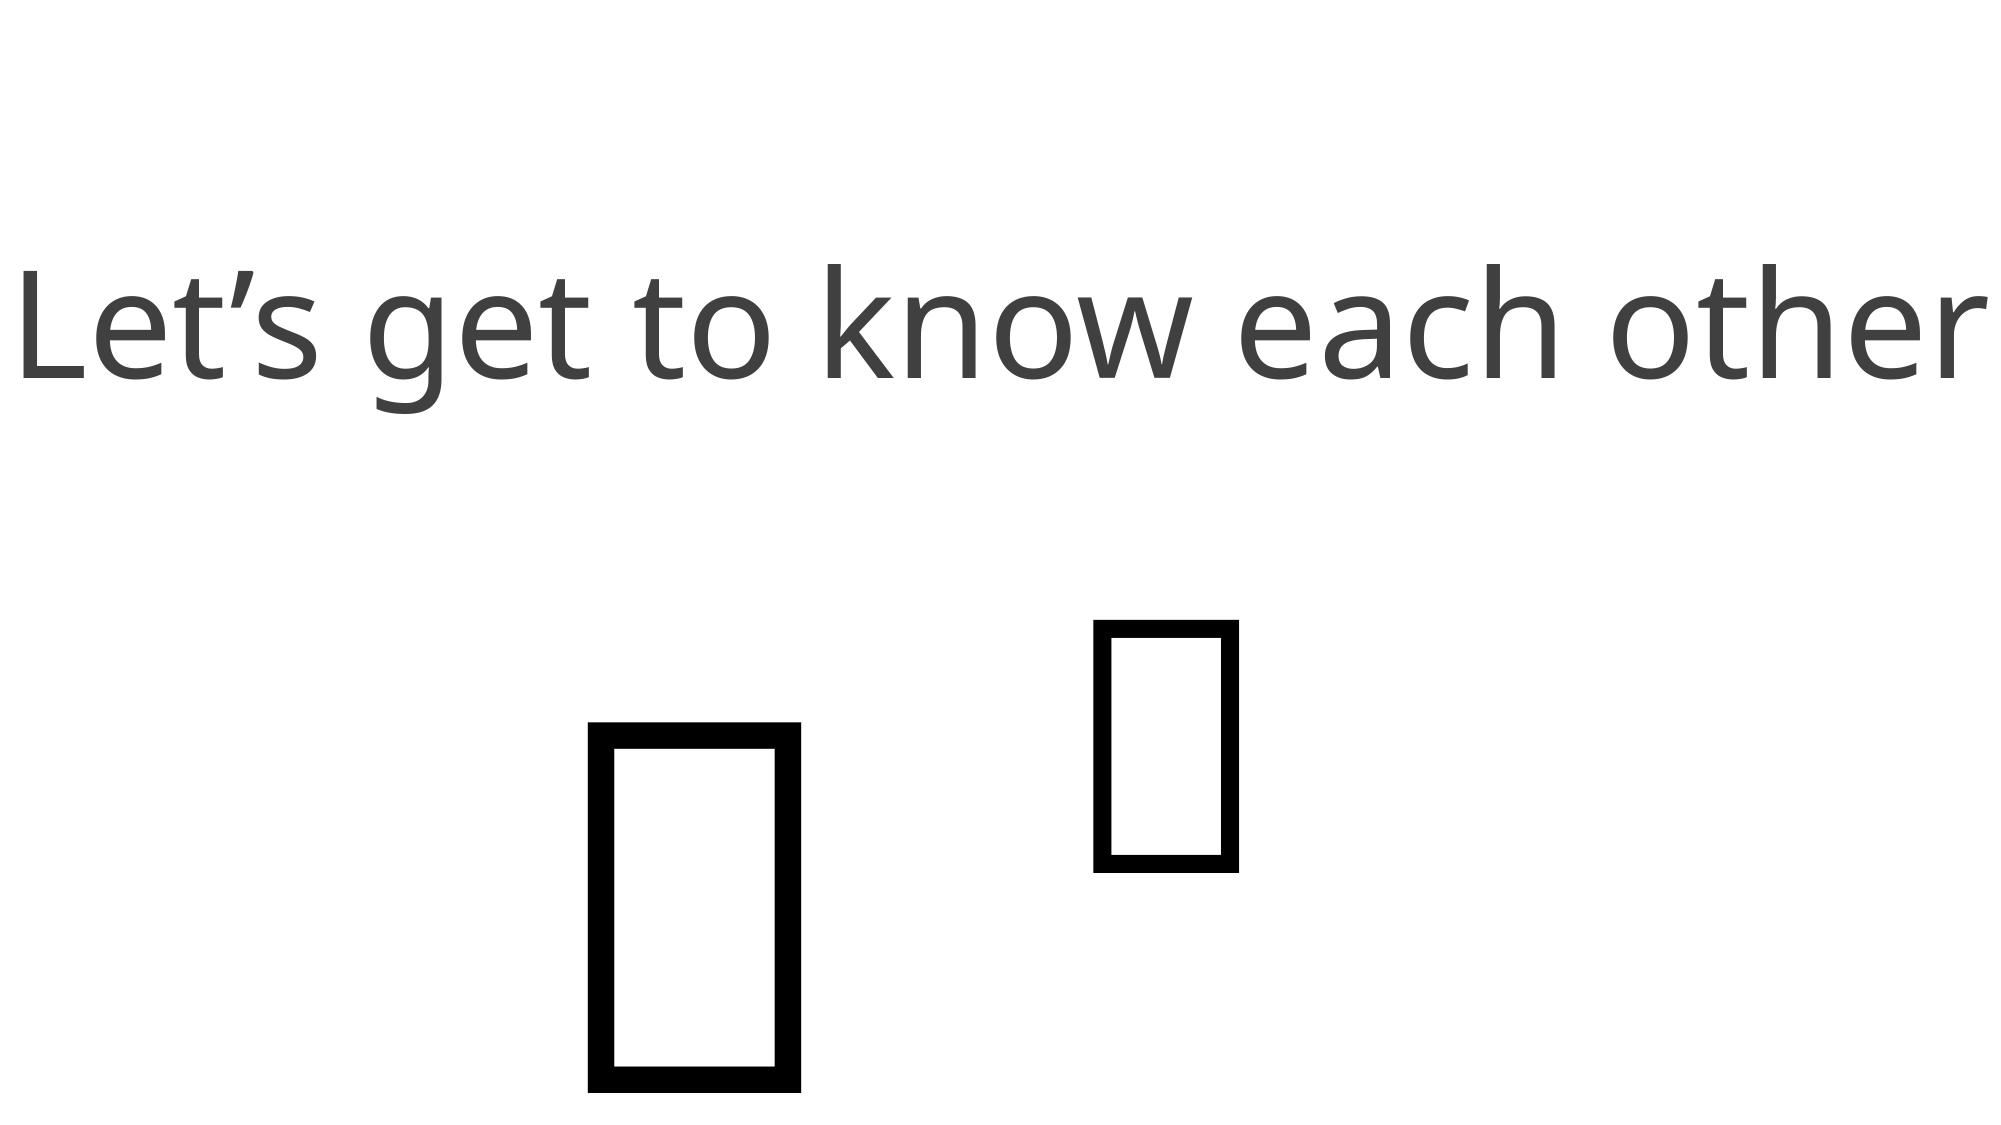

# Let’s get to know each other
💬
🙋